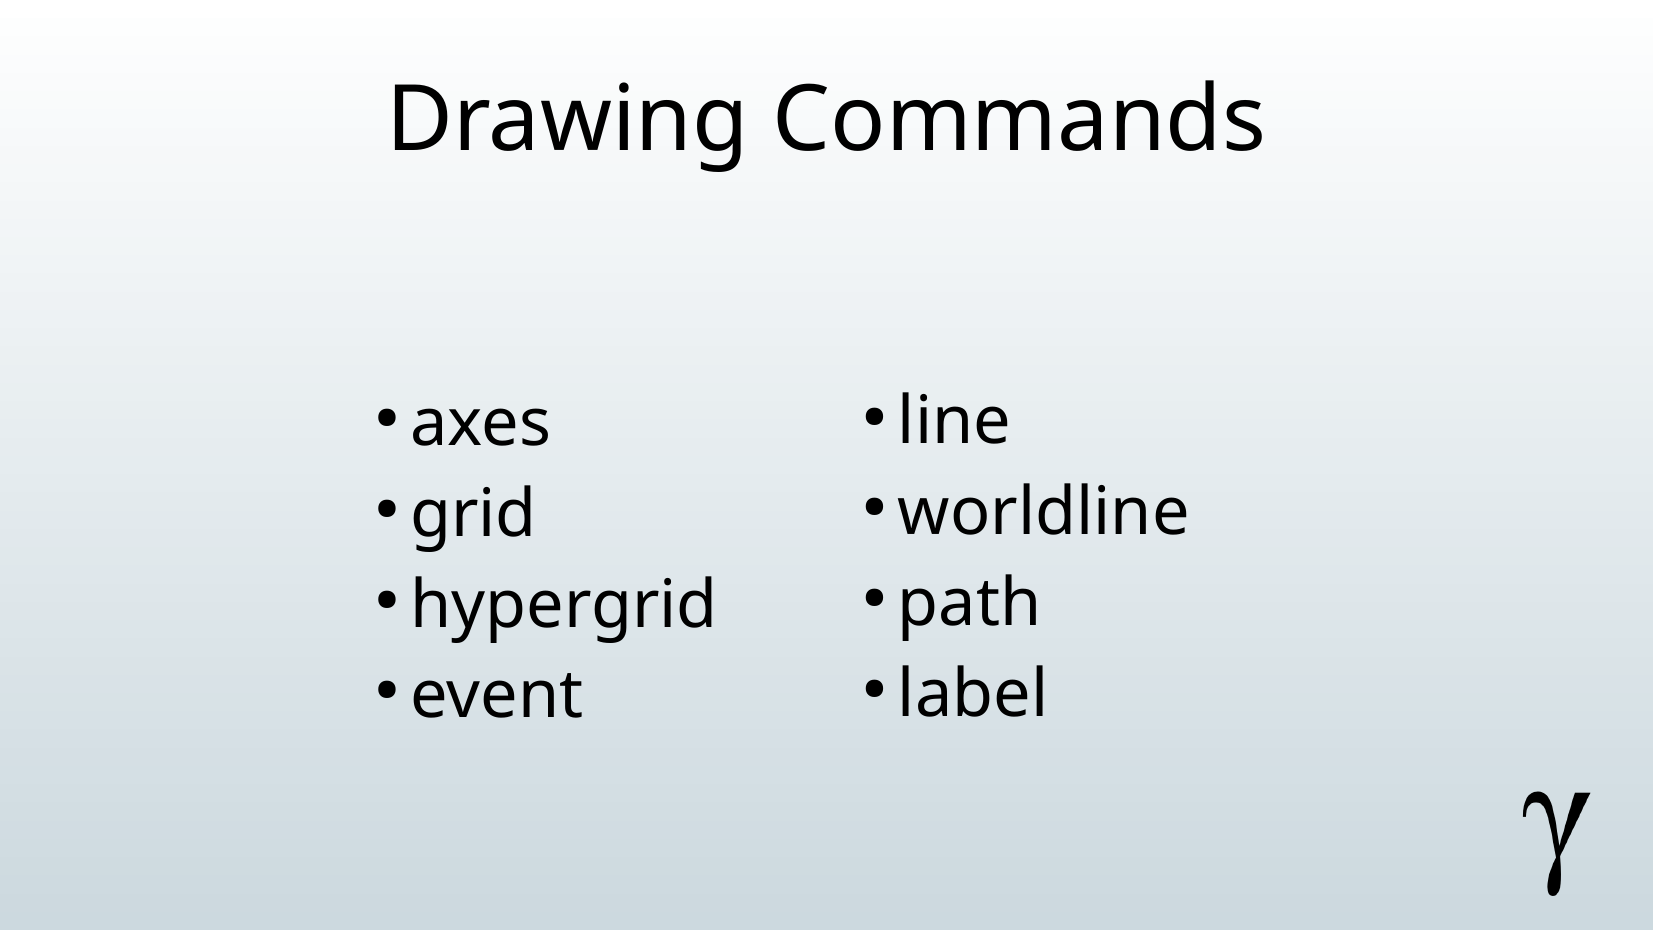

# Drawing Commands
line
worldline
path
label
axes
grid
hypergrid
event